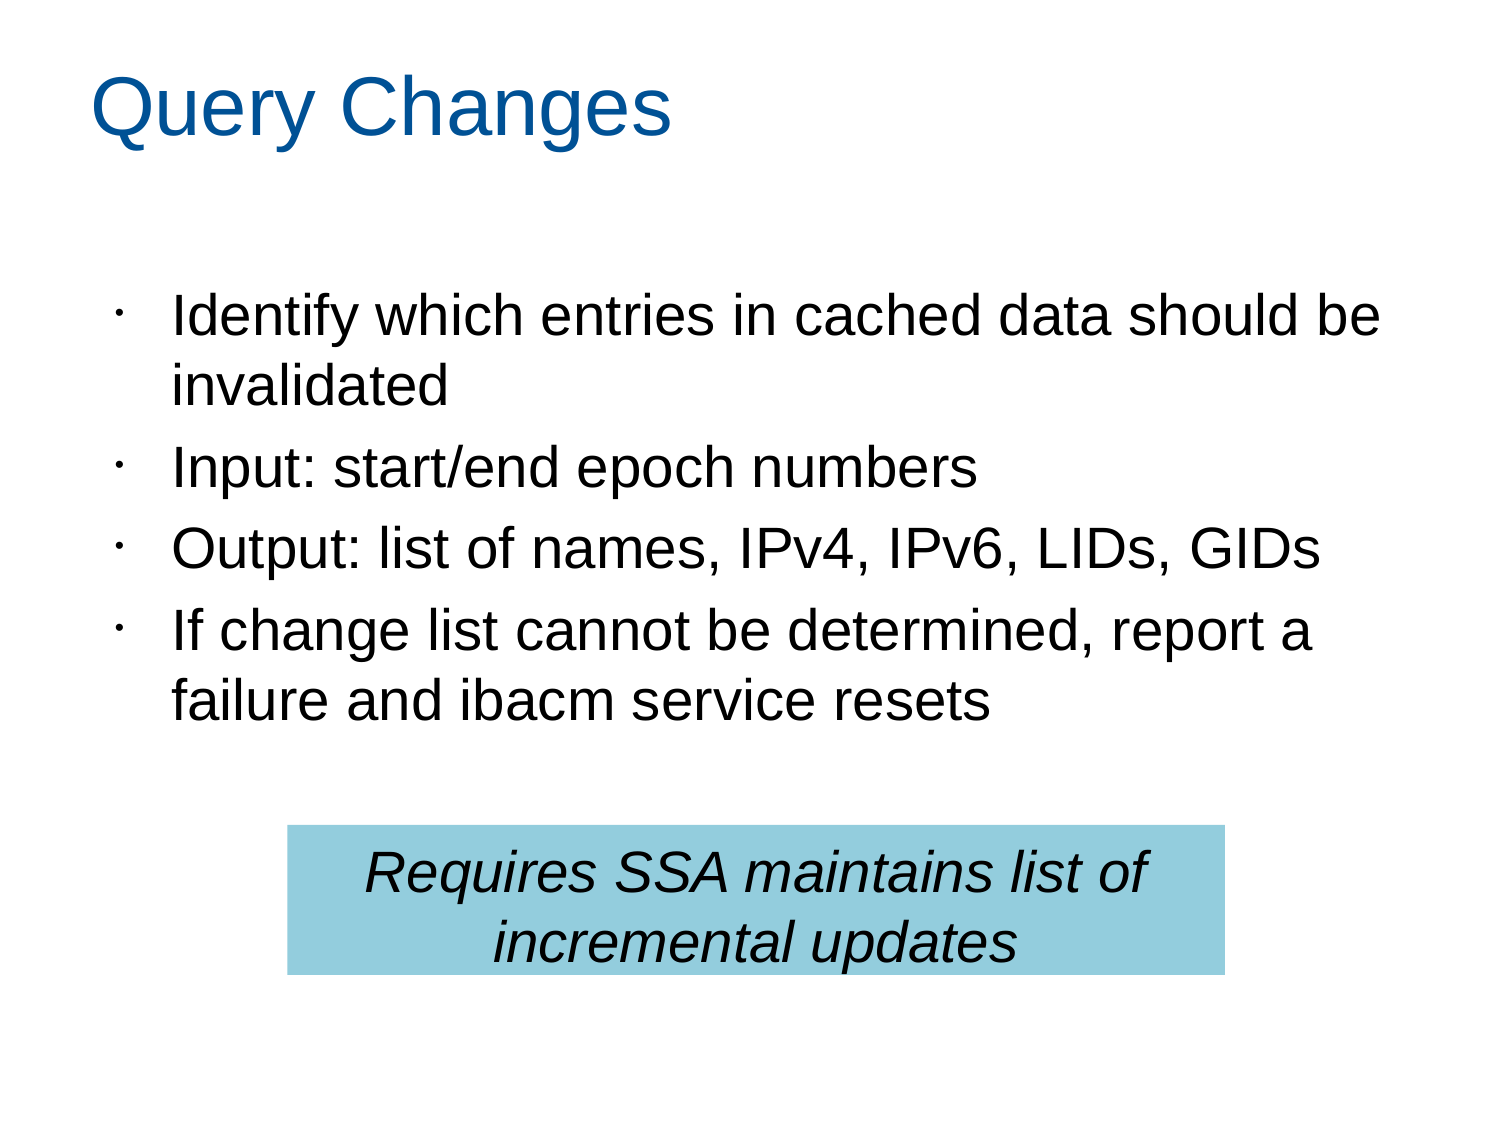

# Query Changes
Identify which entries in cached data should be invalidated
Input: start/end epoch numbers
Output: list of names, IPv4, IPv6, LIDs, GIDs
If change list cannot be determined, report a failure and ibacm service resets
Requires SSA maintains list of incremental updates